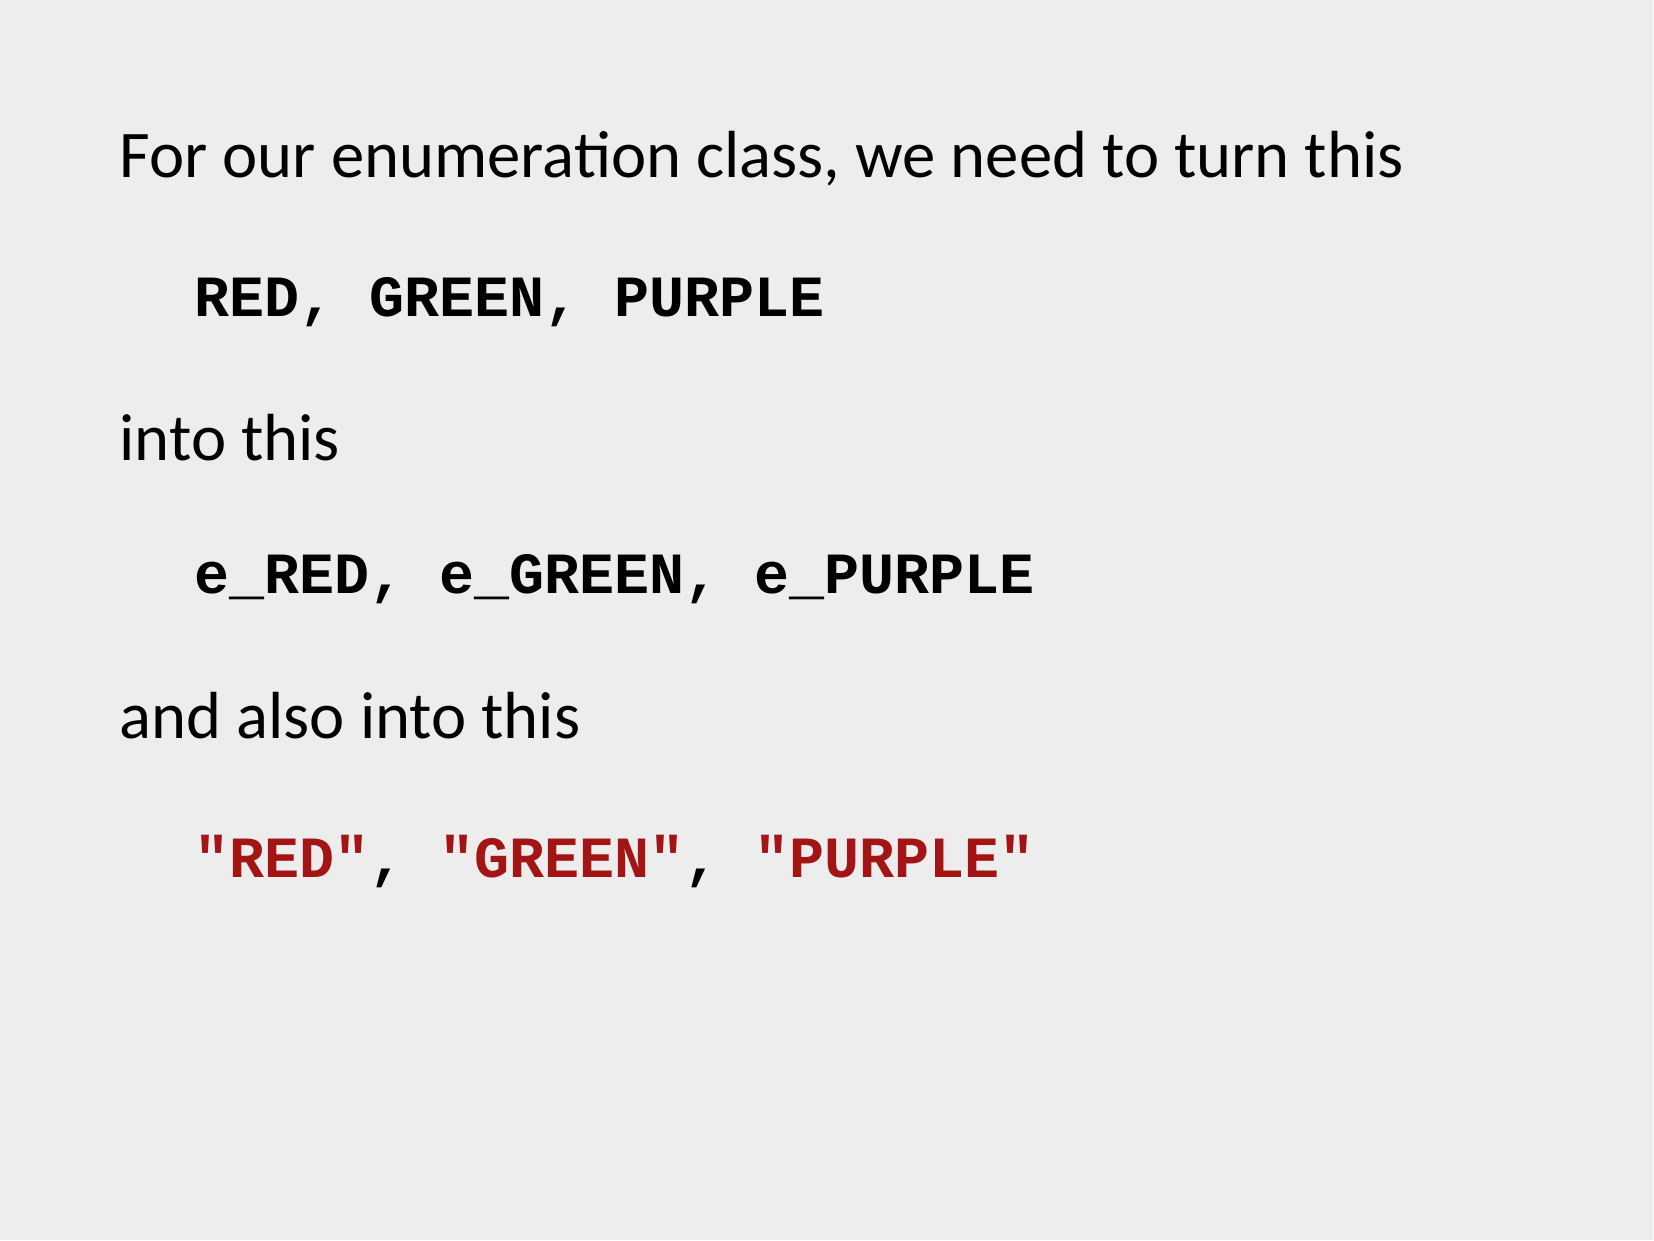

For our enumeration class, we need to turn this
RED, GREEN, PURPLE
into this
e_RED, e_GREEN, e_PURPLE
and also into this
"RED", "GREEN", "PURPLE"